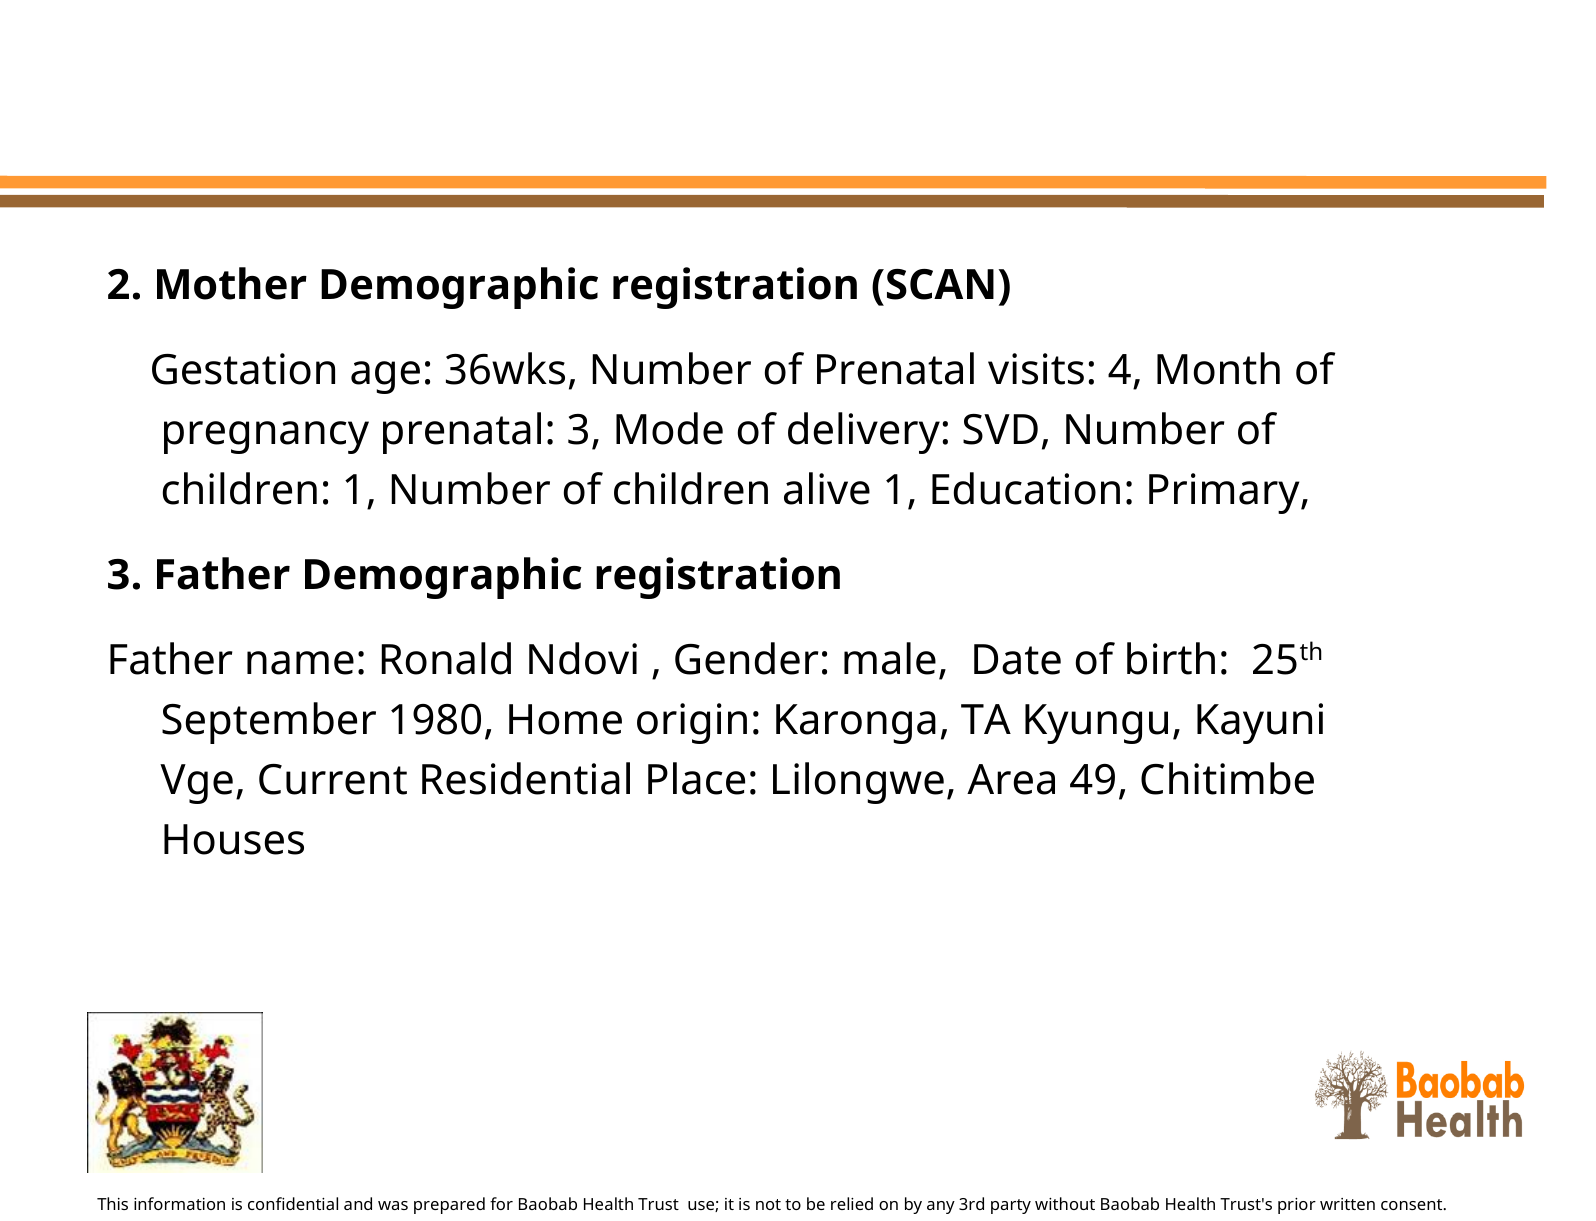

2. Mother Demographic registration (SCAN)
 Gestation age: 36wks, Number of Prenatal visits: 4, Month of pregnancy prenatal: 3, Mode of delivery: SVD, Number of children: 1, Number of children alive 1, Education: Primary,
3. Father Demographic registration
Father name: Ronald Ndovi , Gender: male, Date of birth: 25th September 1980, Home origin: Karonga, TA Kyungu, Kayuni Vge, Current Residential Place: Lilongwe, Area 49, Chitimbe Houses